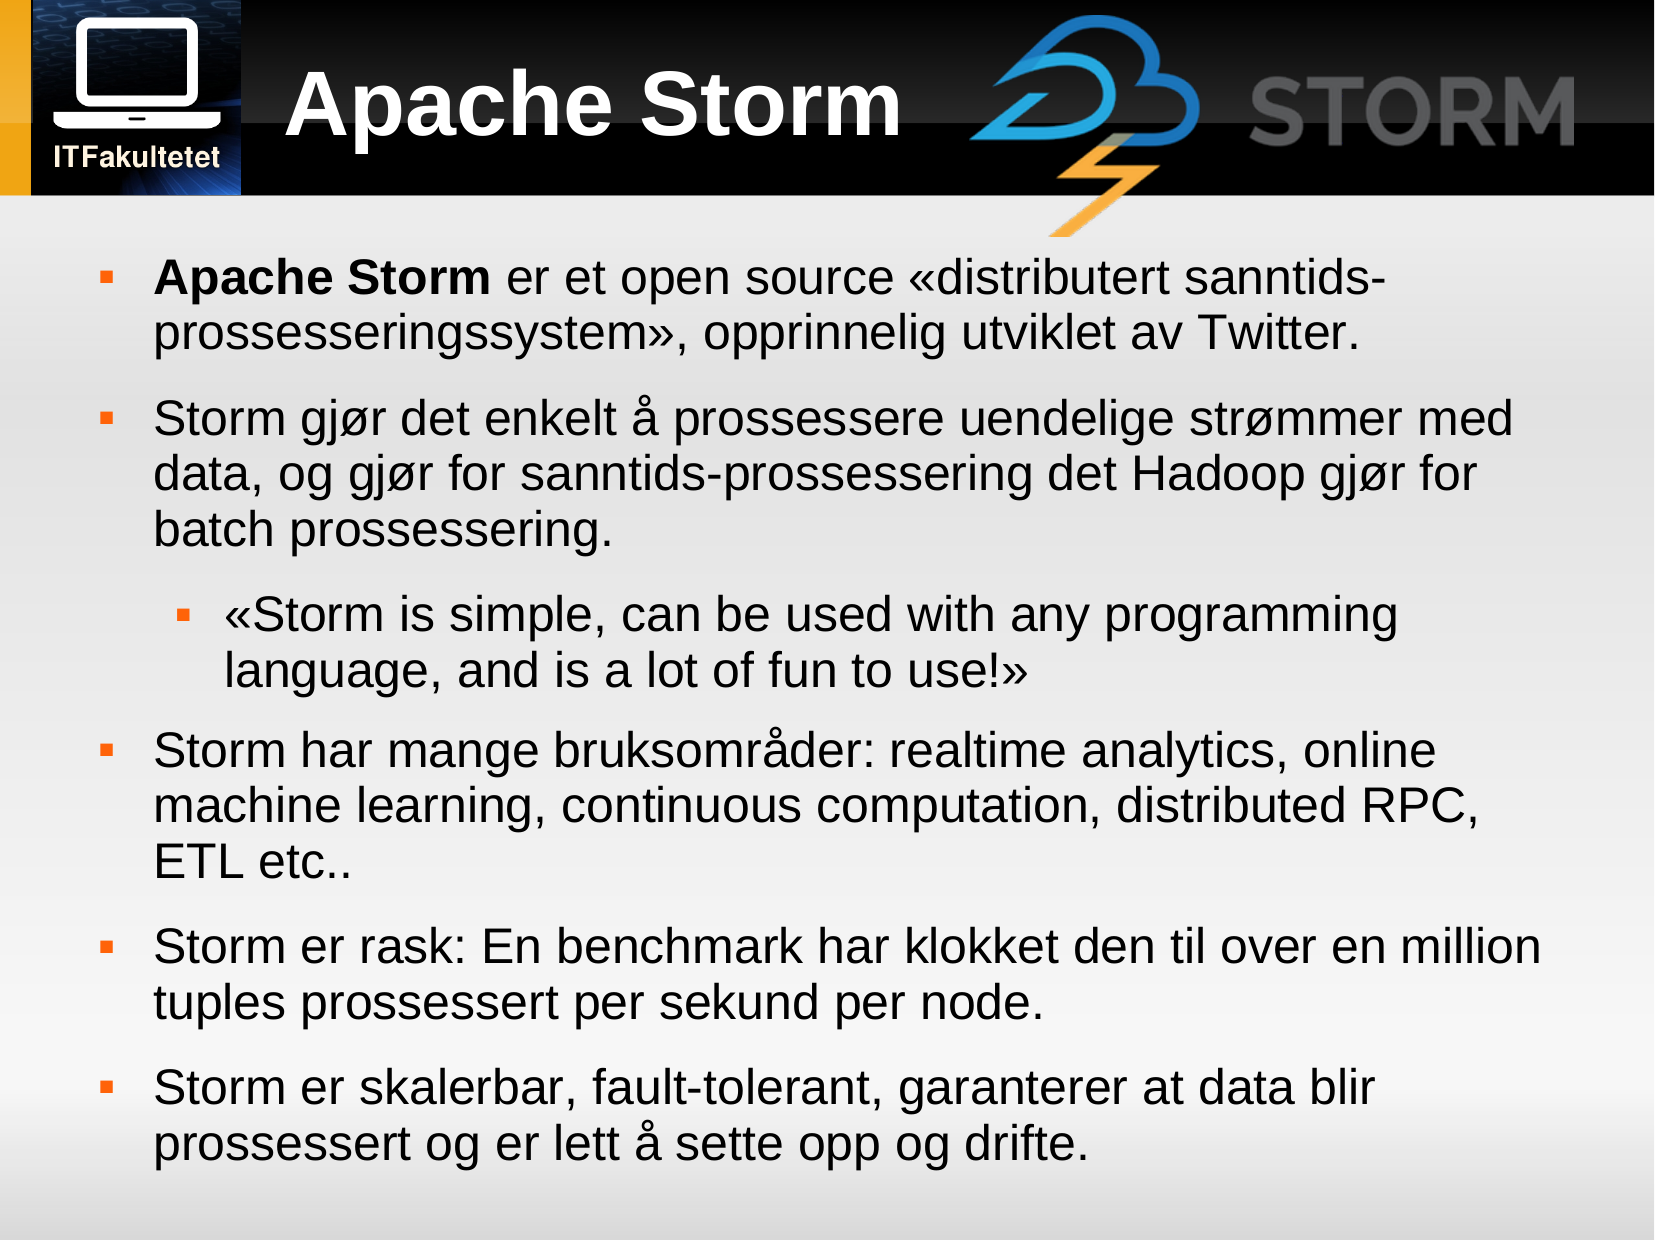

Apache Storm
Apache Storm er et open source «distributert sanntids-

prossesseringssystem», opprinnelig utviklet av Twitter.
Storm gjør det enkelt å prossessere uendelige strømmer med

data, og gjør for sanntids-prossessering det Hadoop gjør for
batch prossessering.
«Storm is simple, can be used with any programming

language, and is a lot of fun to use!»
Storm har mange bruksområder: realtime analytics, online

machine learning, continuous computation, distributed RPC,
ETL etc..
Storm er rask: En benchmark har klokket den til over en million

tuples prossessert per sekund per node.
Storm er skalerbar, fault-tolerant, garanterer at data blir

prossessert og er lett å sette opp og drifte.